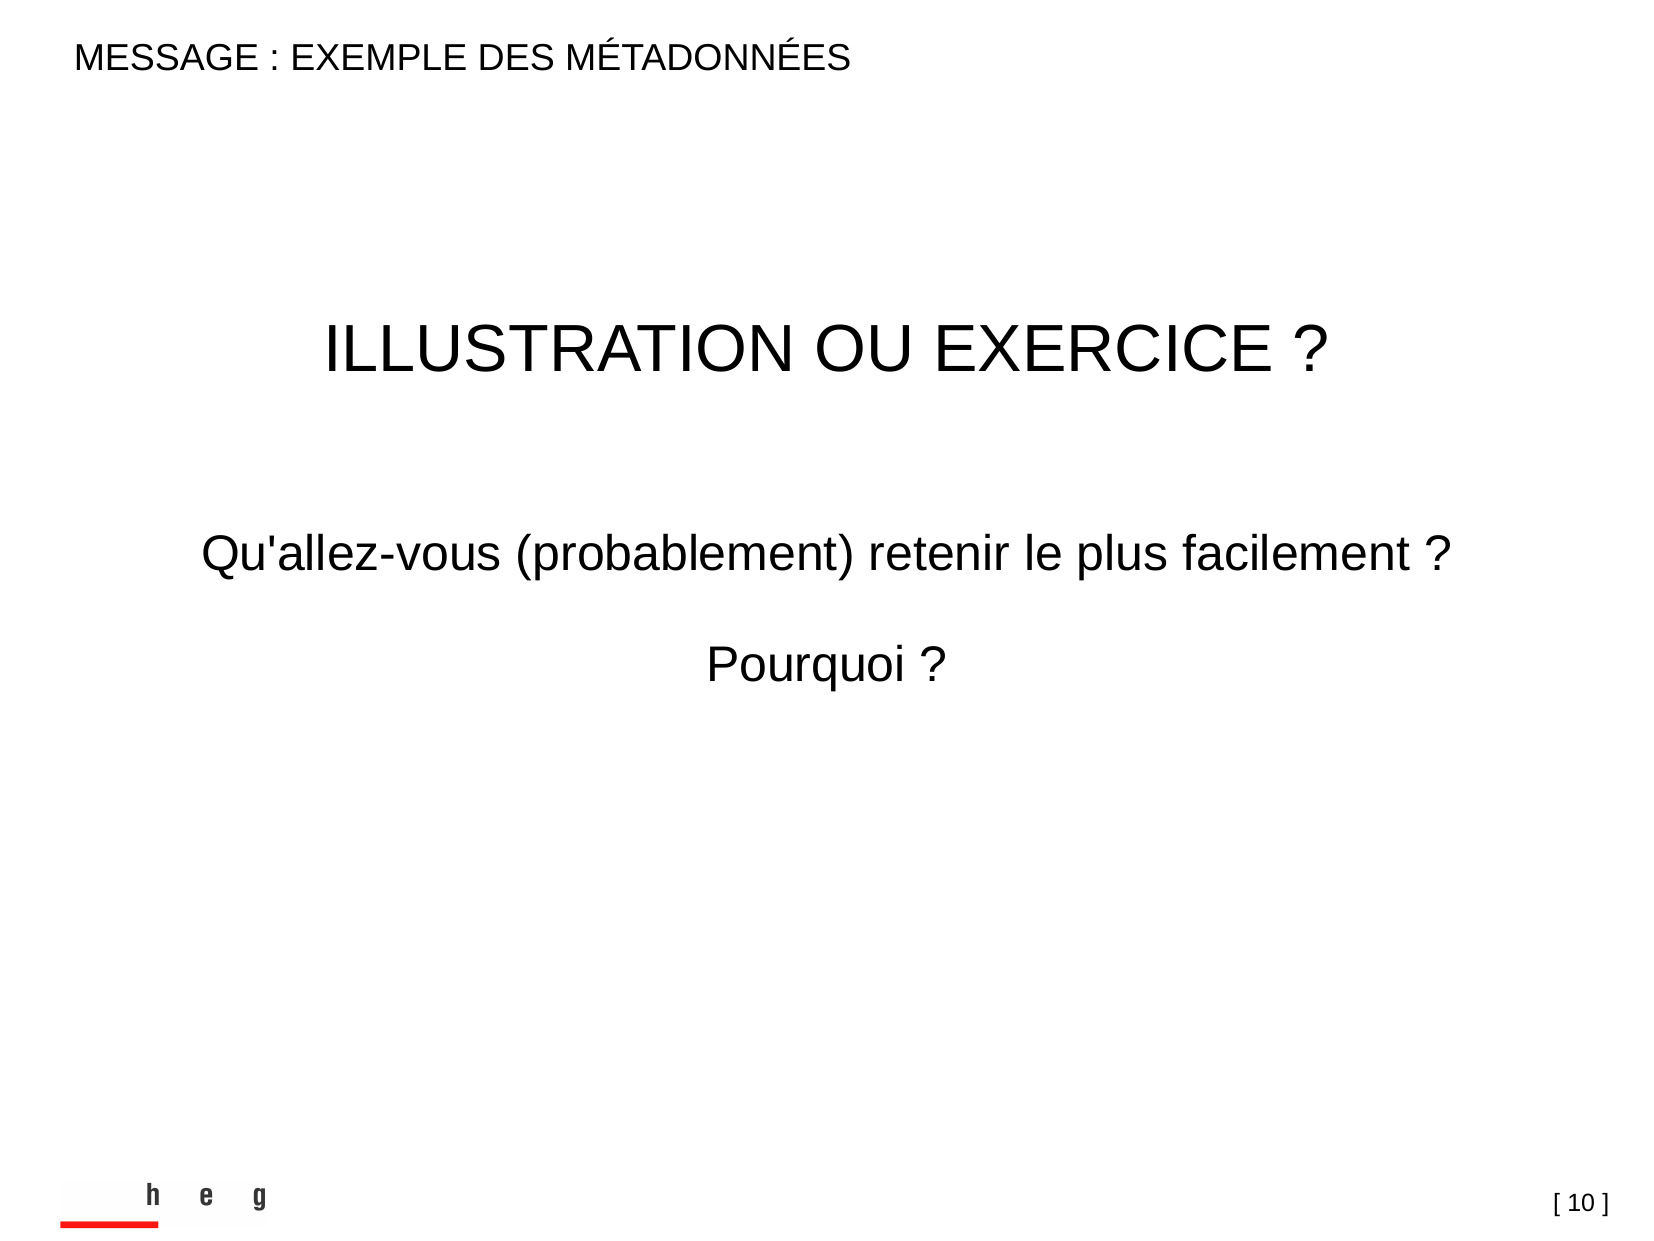

MESSAGE : EXEMPLE DES MÉTADONNÉES
ILLUSTRATION OU EXERCICE ?
Qu'allez-vous (probablement) retenir le plus facilement ?
Pourquoi ?